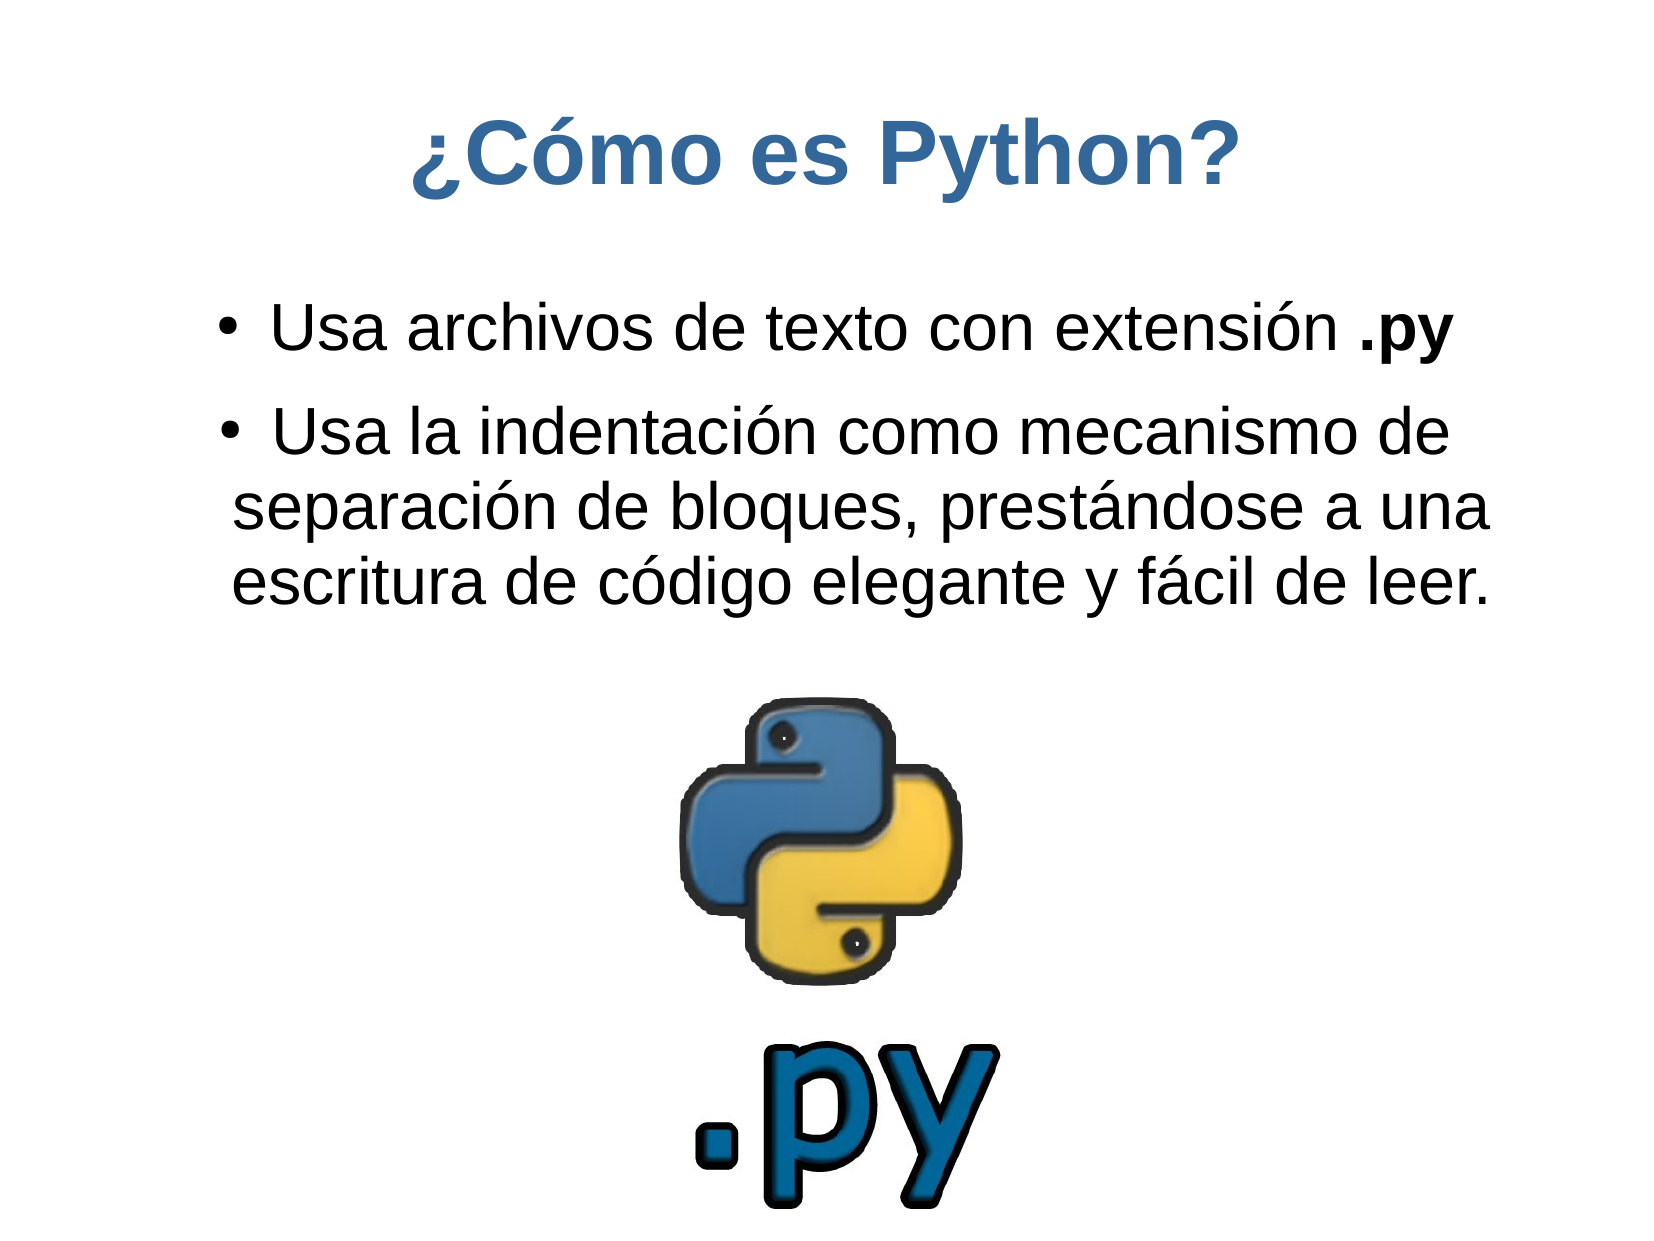

# ¿Cómo es Python?
Usa archivos de texto con extensión .py
Usa la indentación como mecanismo de separación de bloques, prestándose a una escritura de código elegante y fácil de leer.